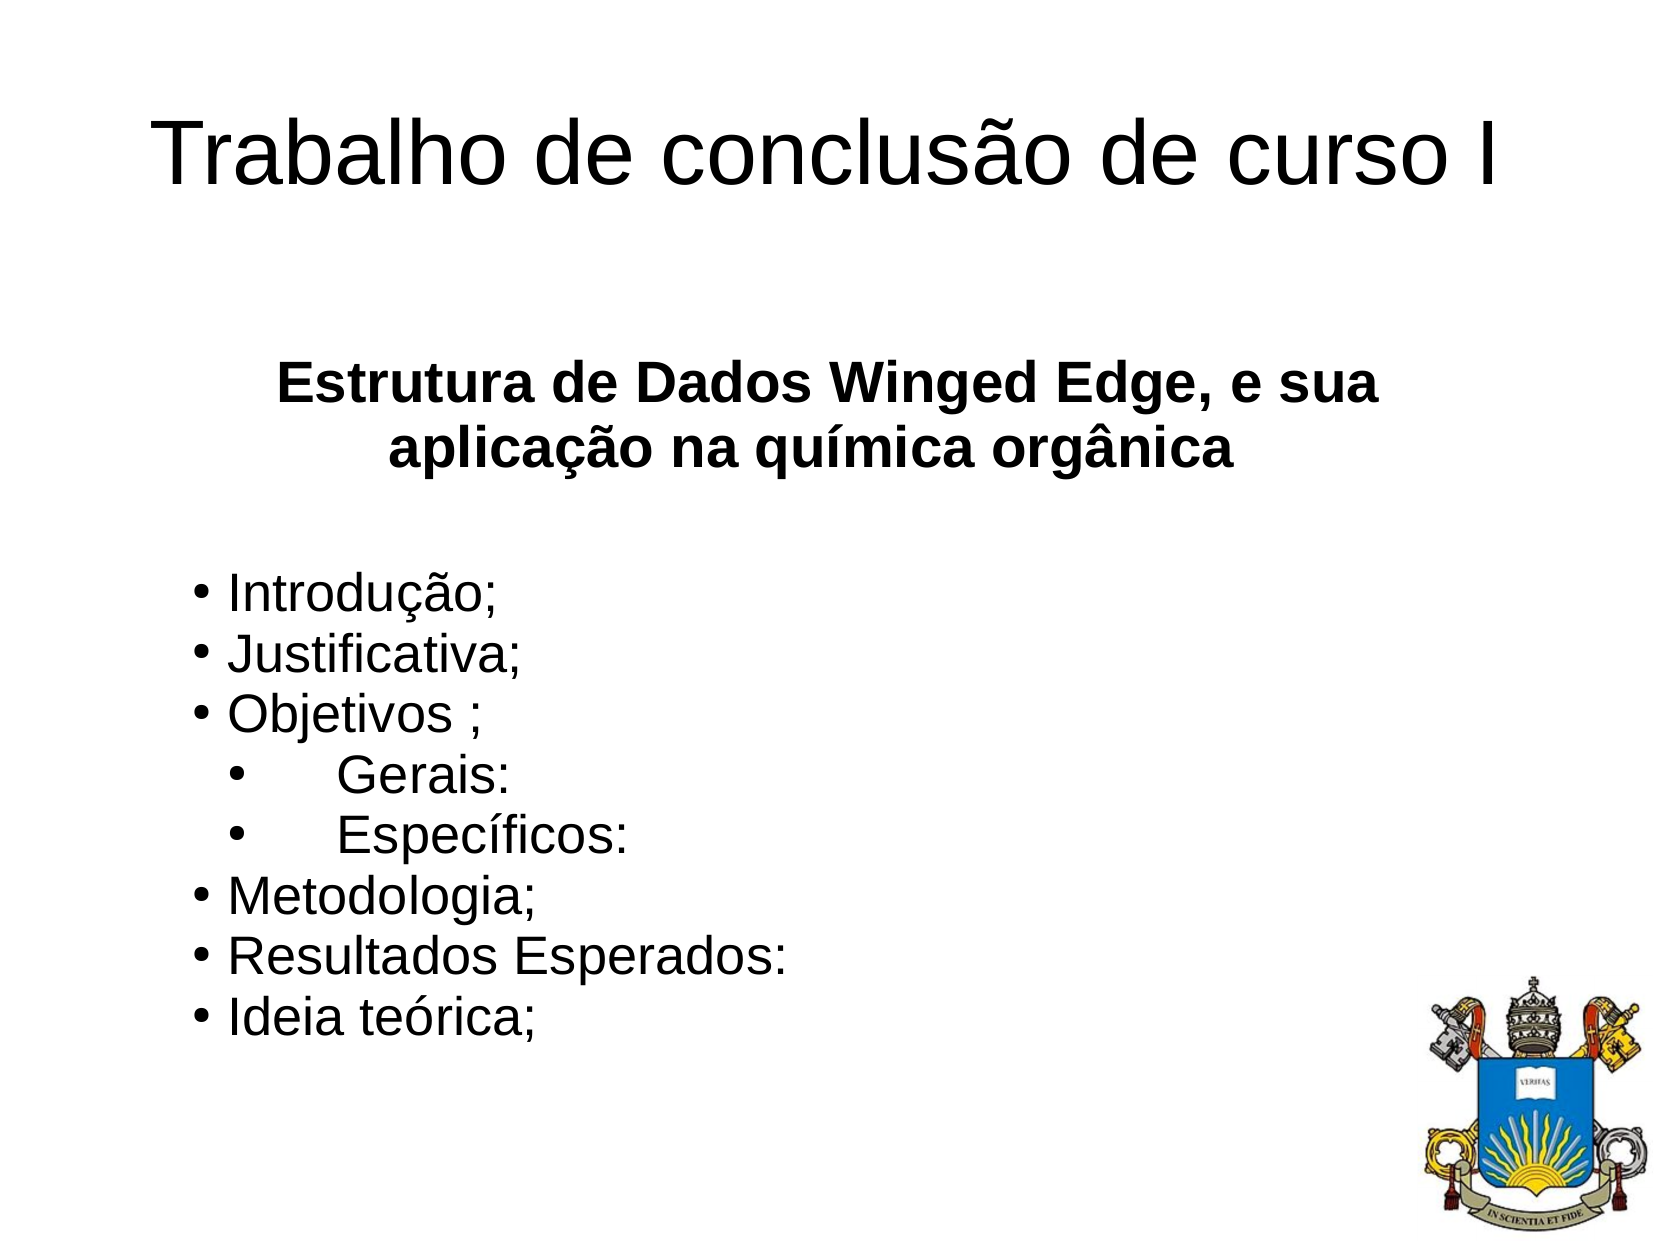

# Trabalho de conclusão de curso I
 Estrutura de Dados Winged Edge, e sua
aplicação na química orgânica
Introdução;
Justificativa;
Objetivos ;
	Gerais:
	Específicos:
Metodologia;
Resultados Esperados:
Ideia teórica;